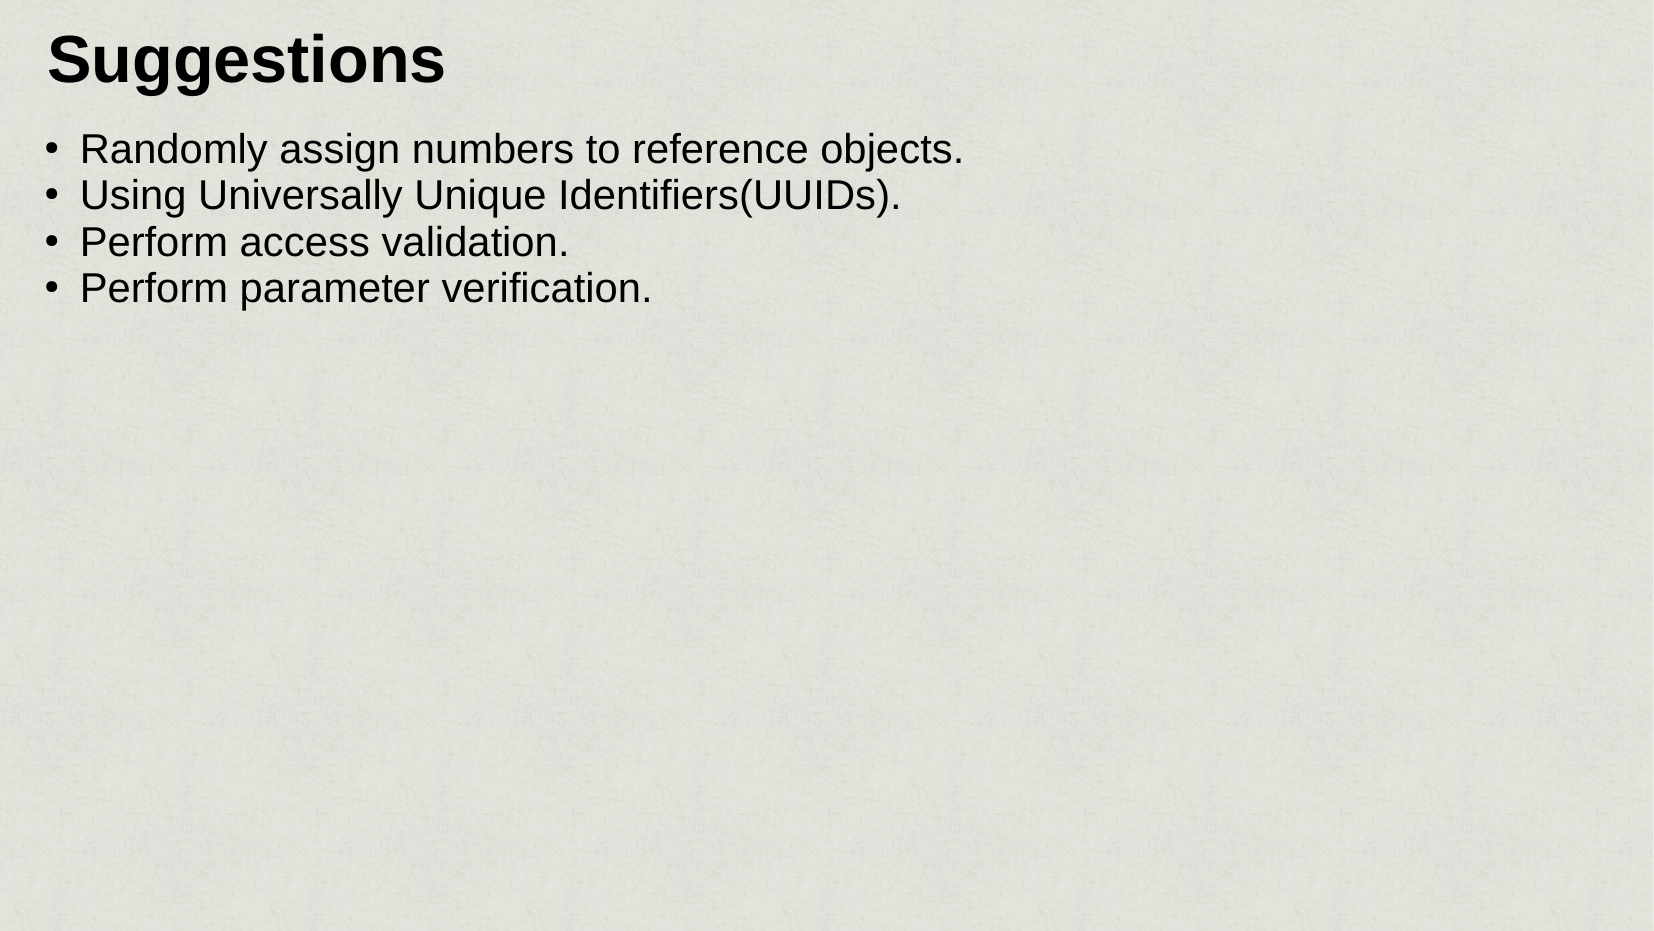

# Suggestions
Randomly assign numbers to reference objects.
Using Universally Unique Identifiers(UUIDs).
Perform access validation.
Perform parameter verification.